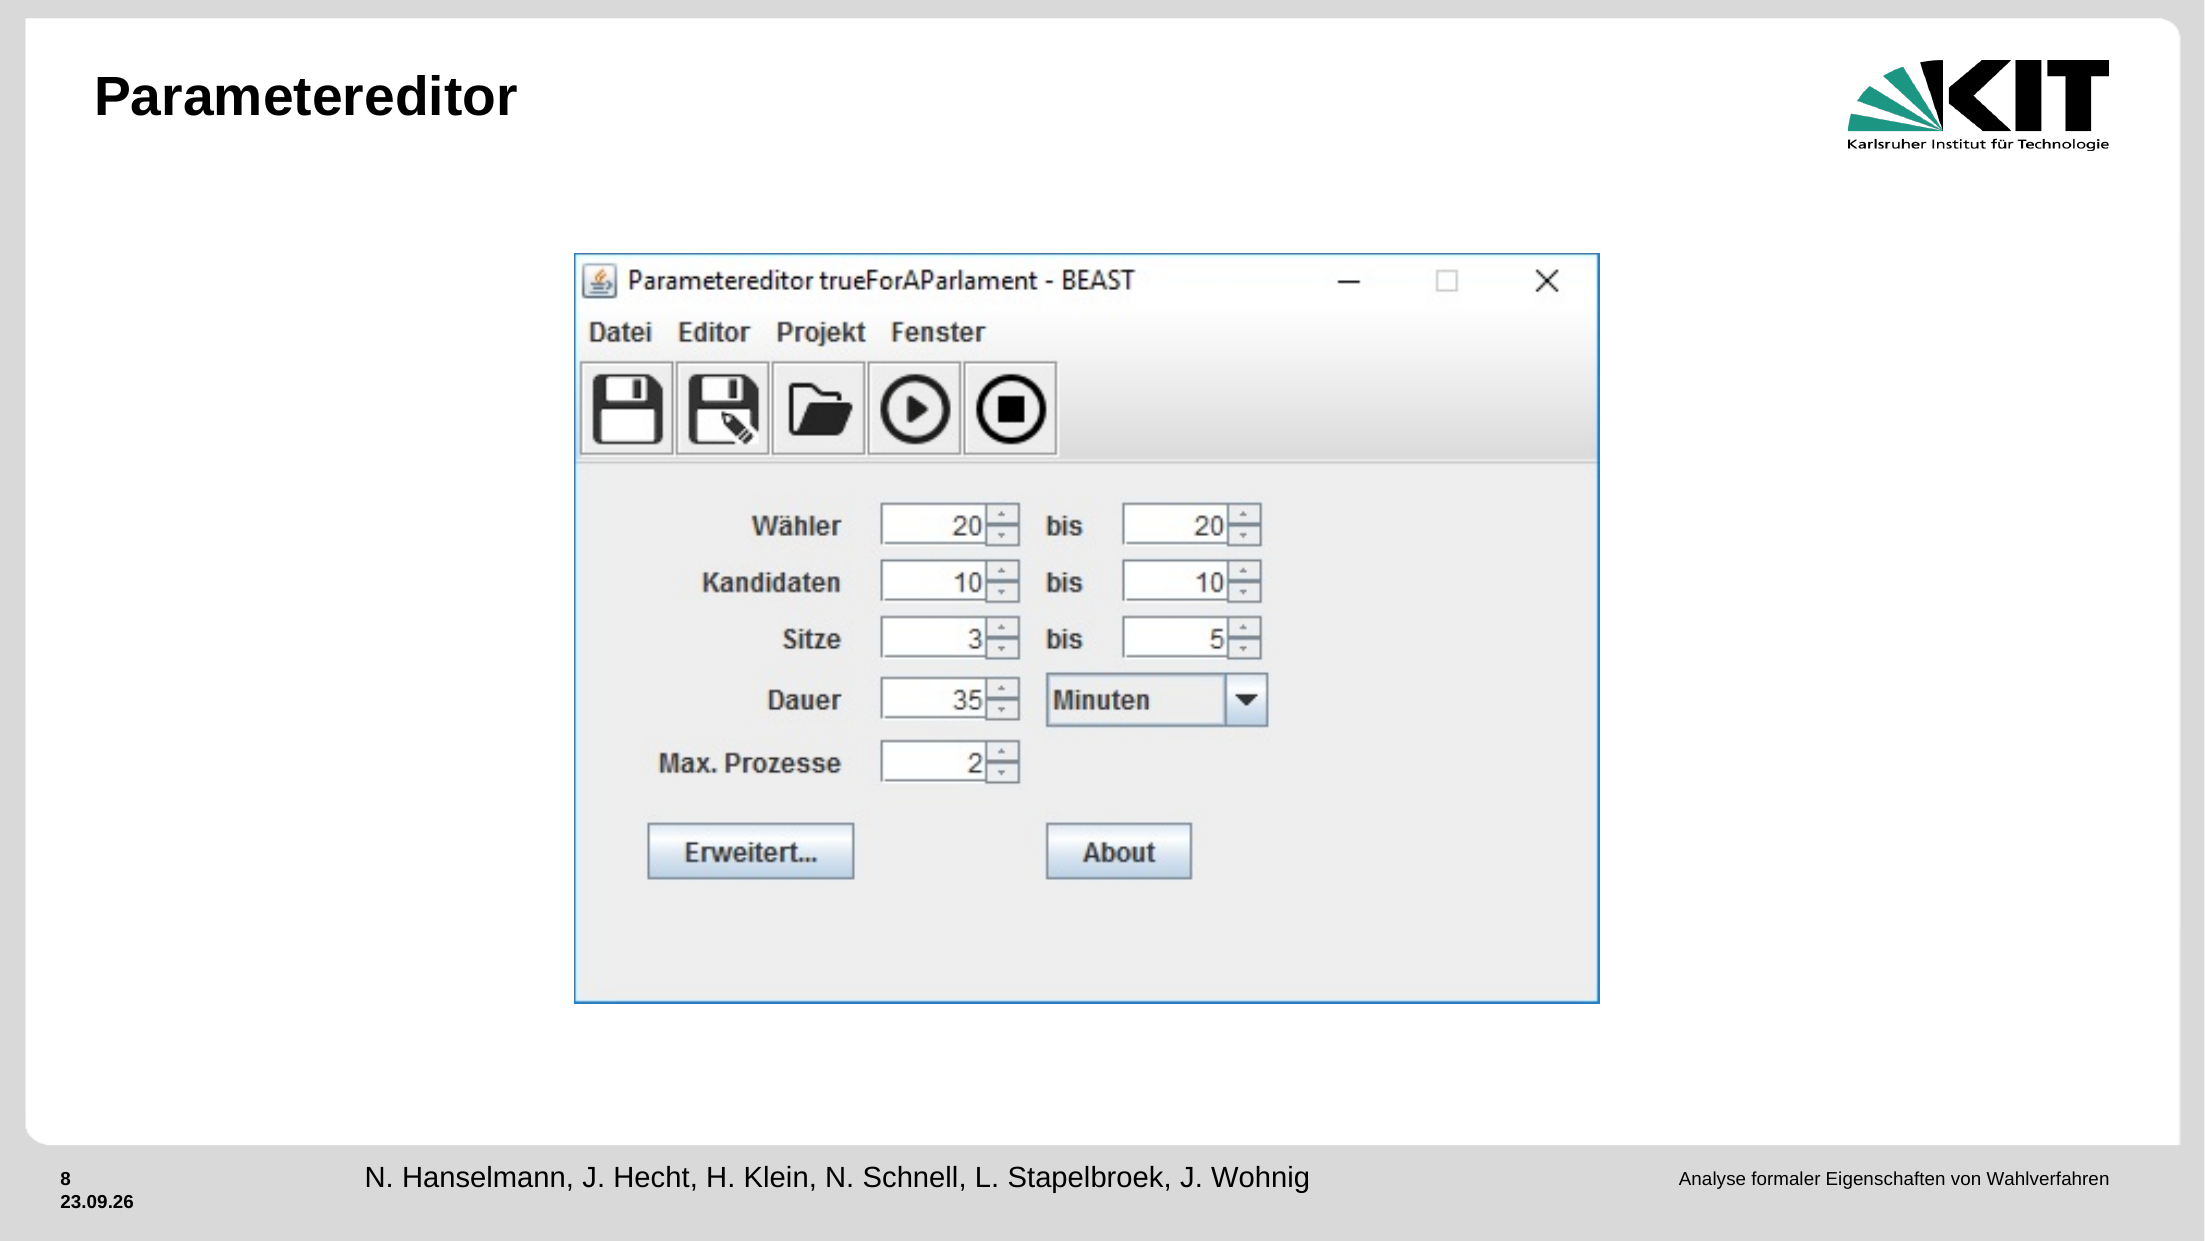

# Parametereditor
Prof. Max Mustermann – Präsentationstitel